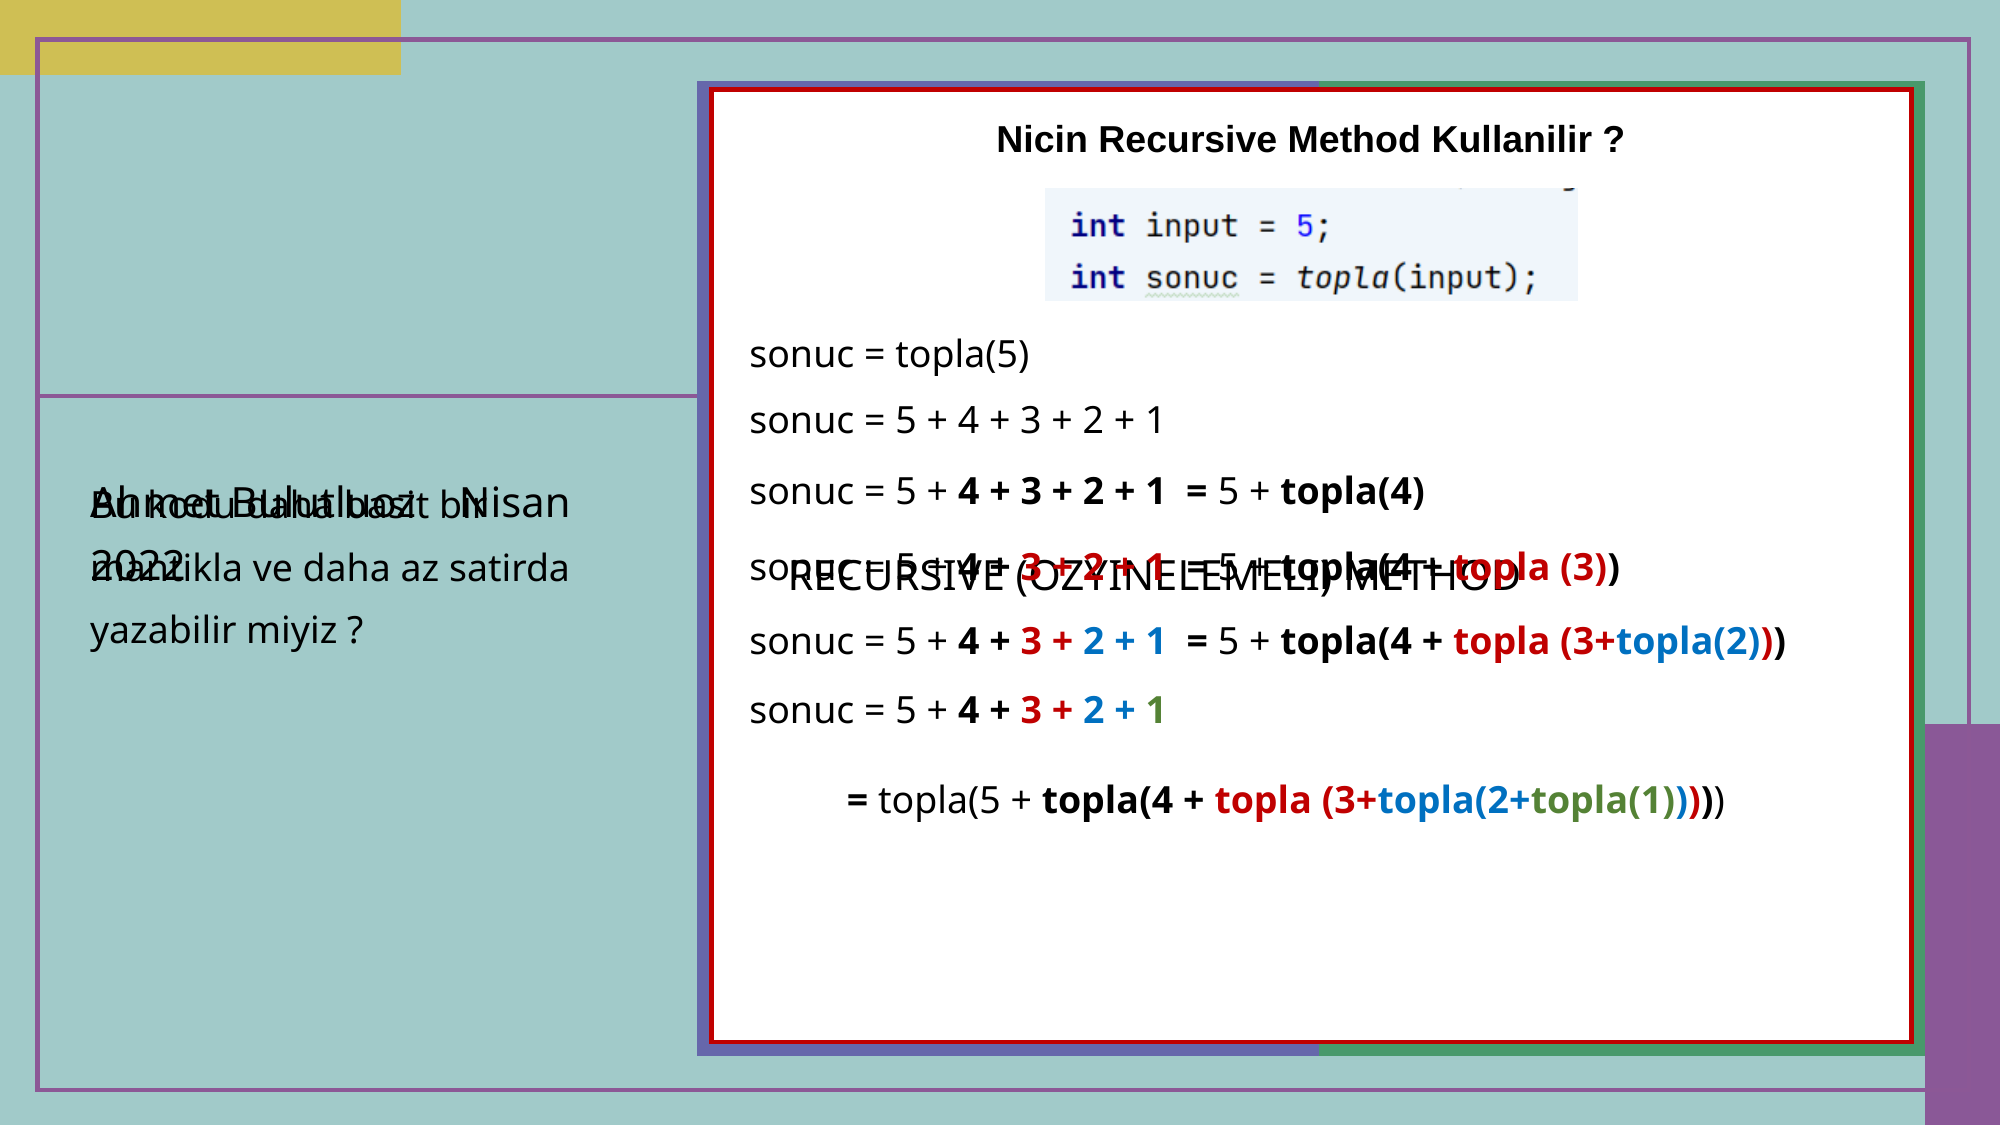

Nicin Recursive Method Kullanilir ?
RECURSIVE (OZYINELEMELI) METHOD
sonuc = topla(5)
sonuc = 5 + 4 + 3 + 2 + 1
# Bu kodu daha basit bir mantikla ve daha az satirda yazabilir miyiz ?
Ahmet Bulutluoz Nisan 2022
sonuc = 5 + 4 + 3 + 2 + 1 = 5 + topla(4)
sonuc = 5 + 4 + 3 + 2 + 1 = 5 + topla(4 + topla (3))
sonuc = 5 + 4 + 3 + 2 + 1 = 5 + topla(4 + topla (3+topla(2)))
sonuc = 5 + 4 + 3 + 2 + 1
 = topla(5 + topla(4 + topla (3+topla(2+topla(1)))))